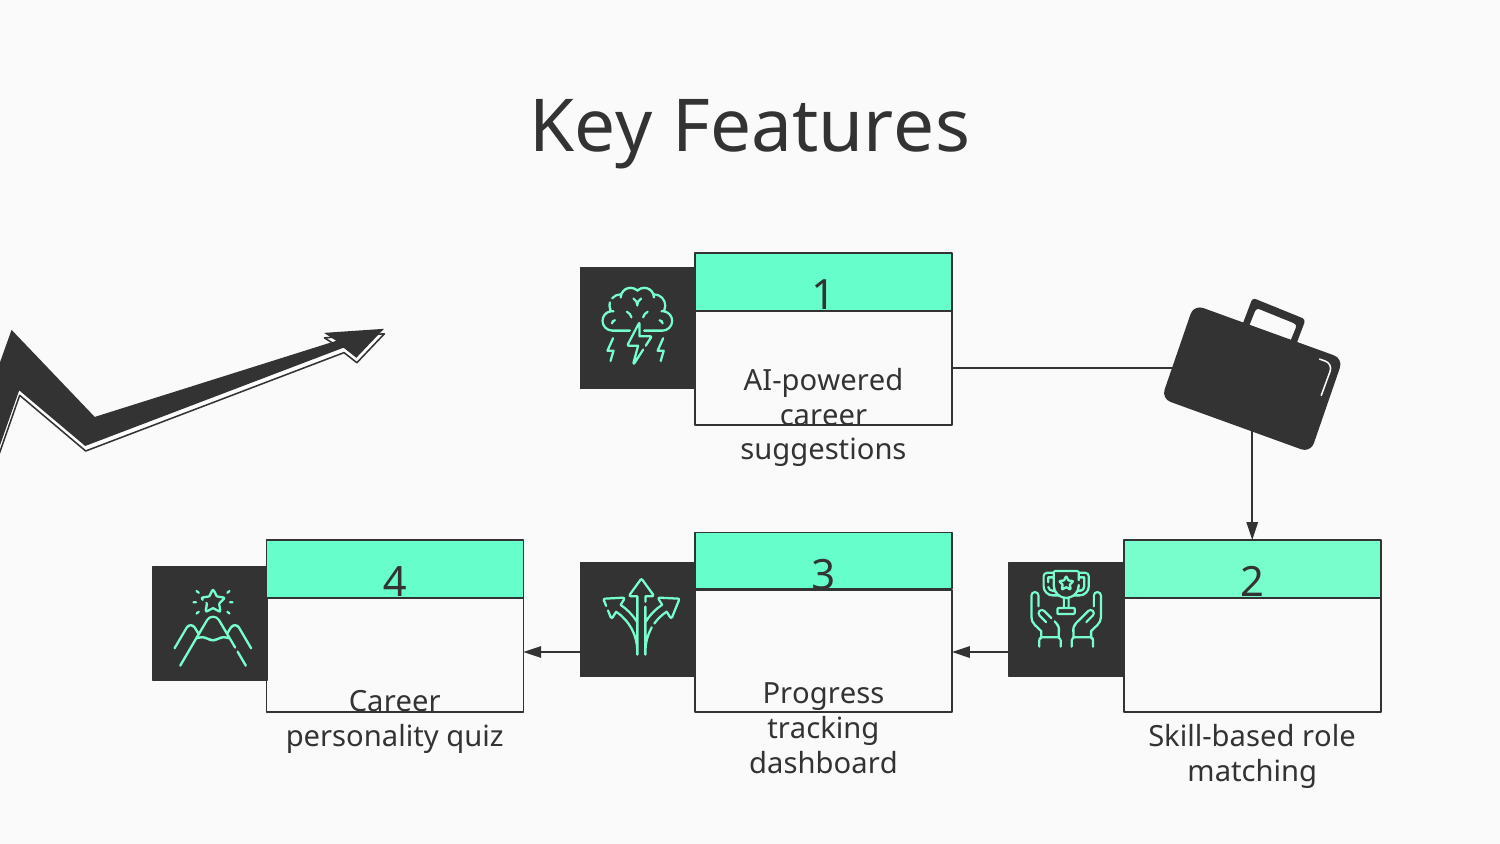

# Key Features
1
AI-powered career suggestions
3
4
2
Progress tracking dashboard
Career personality quiz
Skill-based role matching